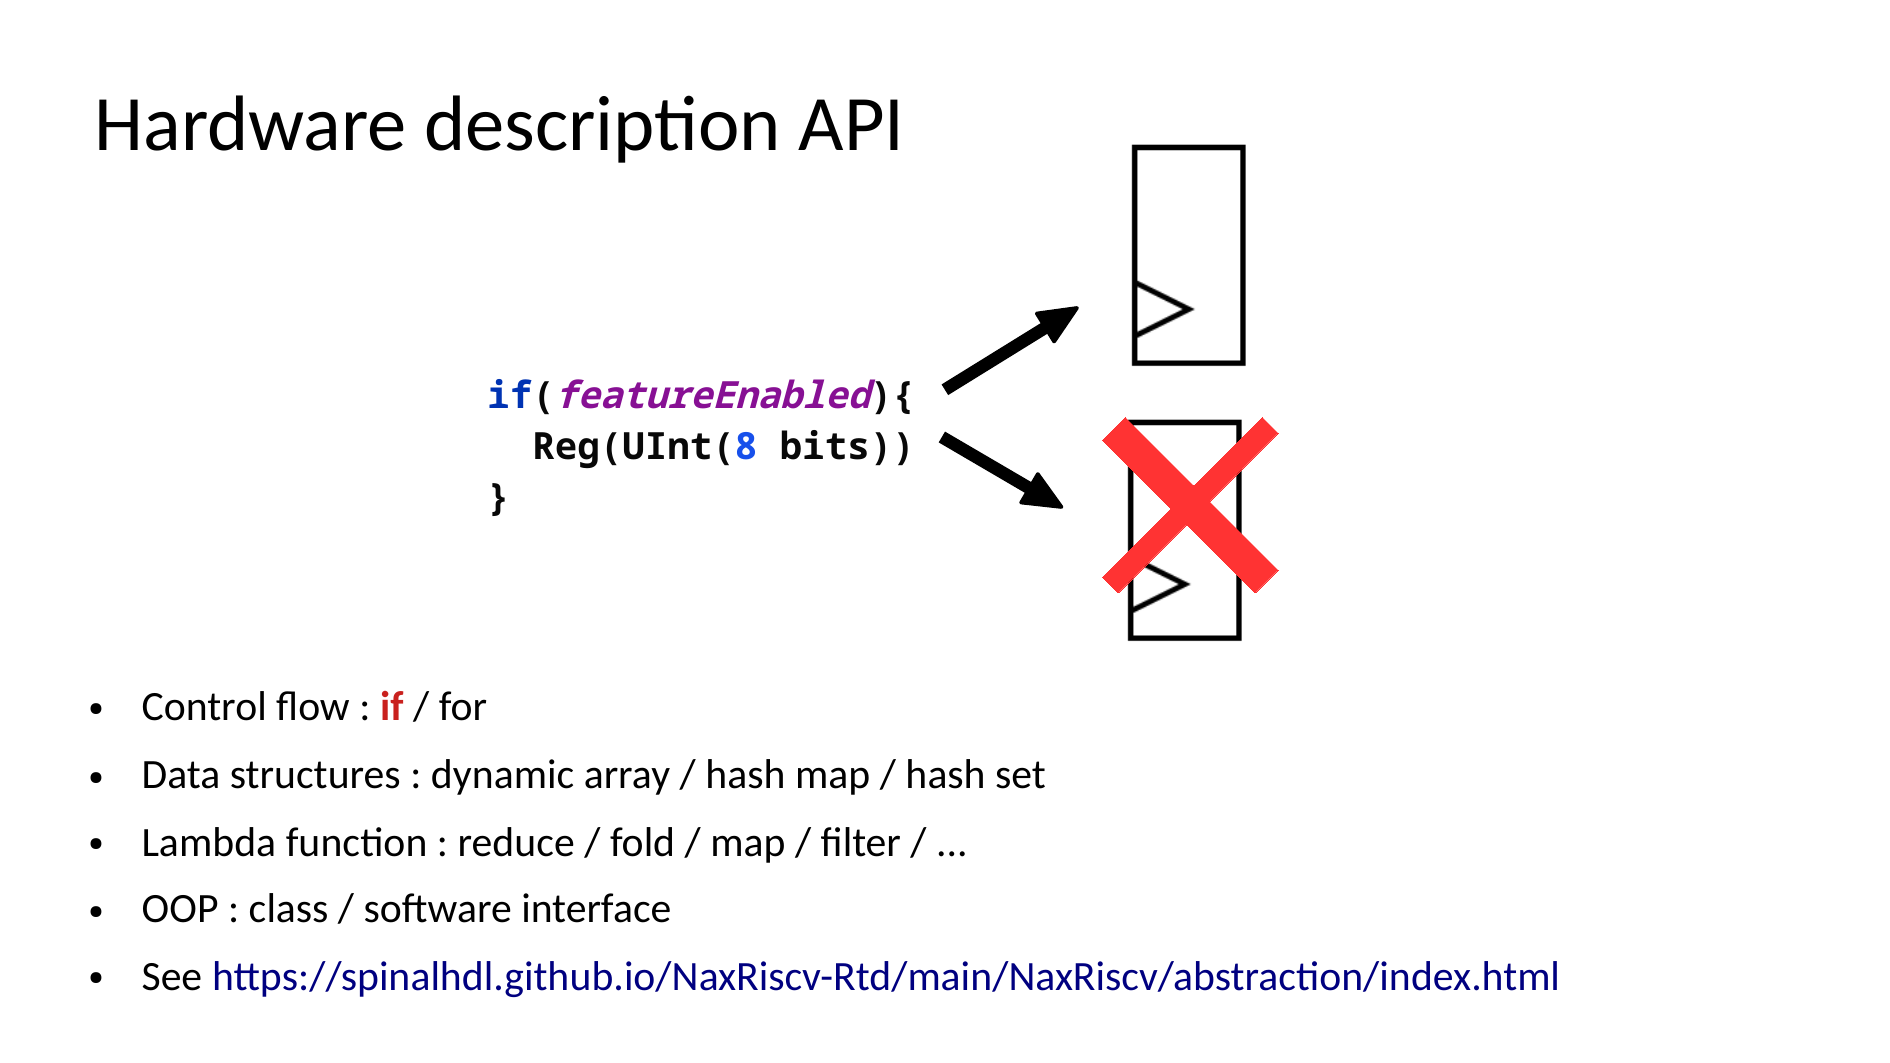

# Hardware description API
if(featureEnabled){
 Reg(UInt(8 bits))
}
Control flow : if / for
Data structures : dynamic array / hash map / hash set
Lambda function : reduce / fold / map / filter / ...
OOP : class / software interface
See https://spinalhdl.github.io/NaxRiscv-Rtd/main/NaxRiscv/abstraction/index.html